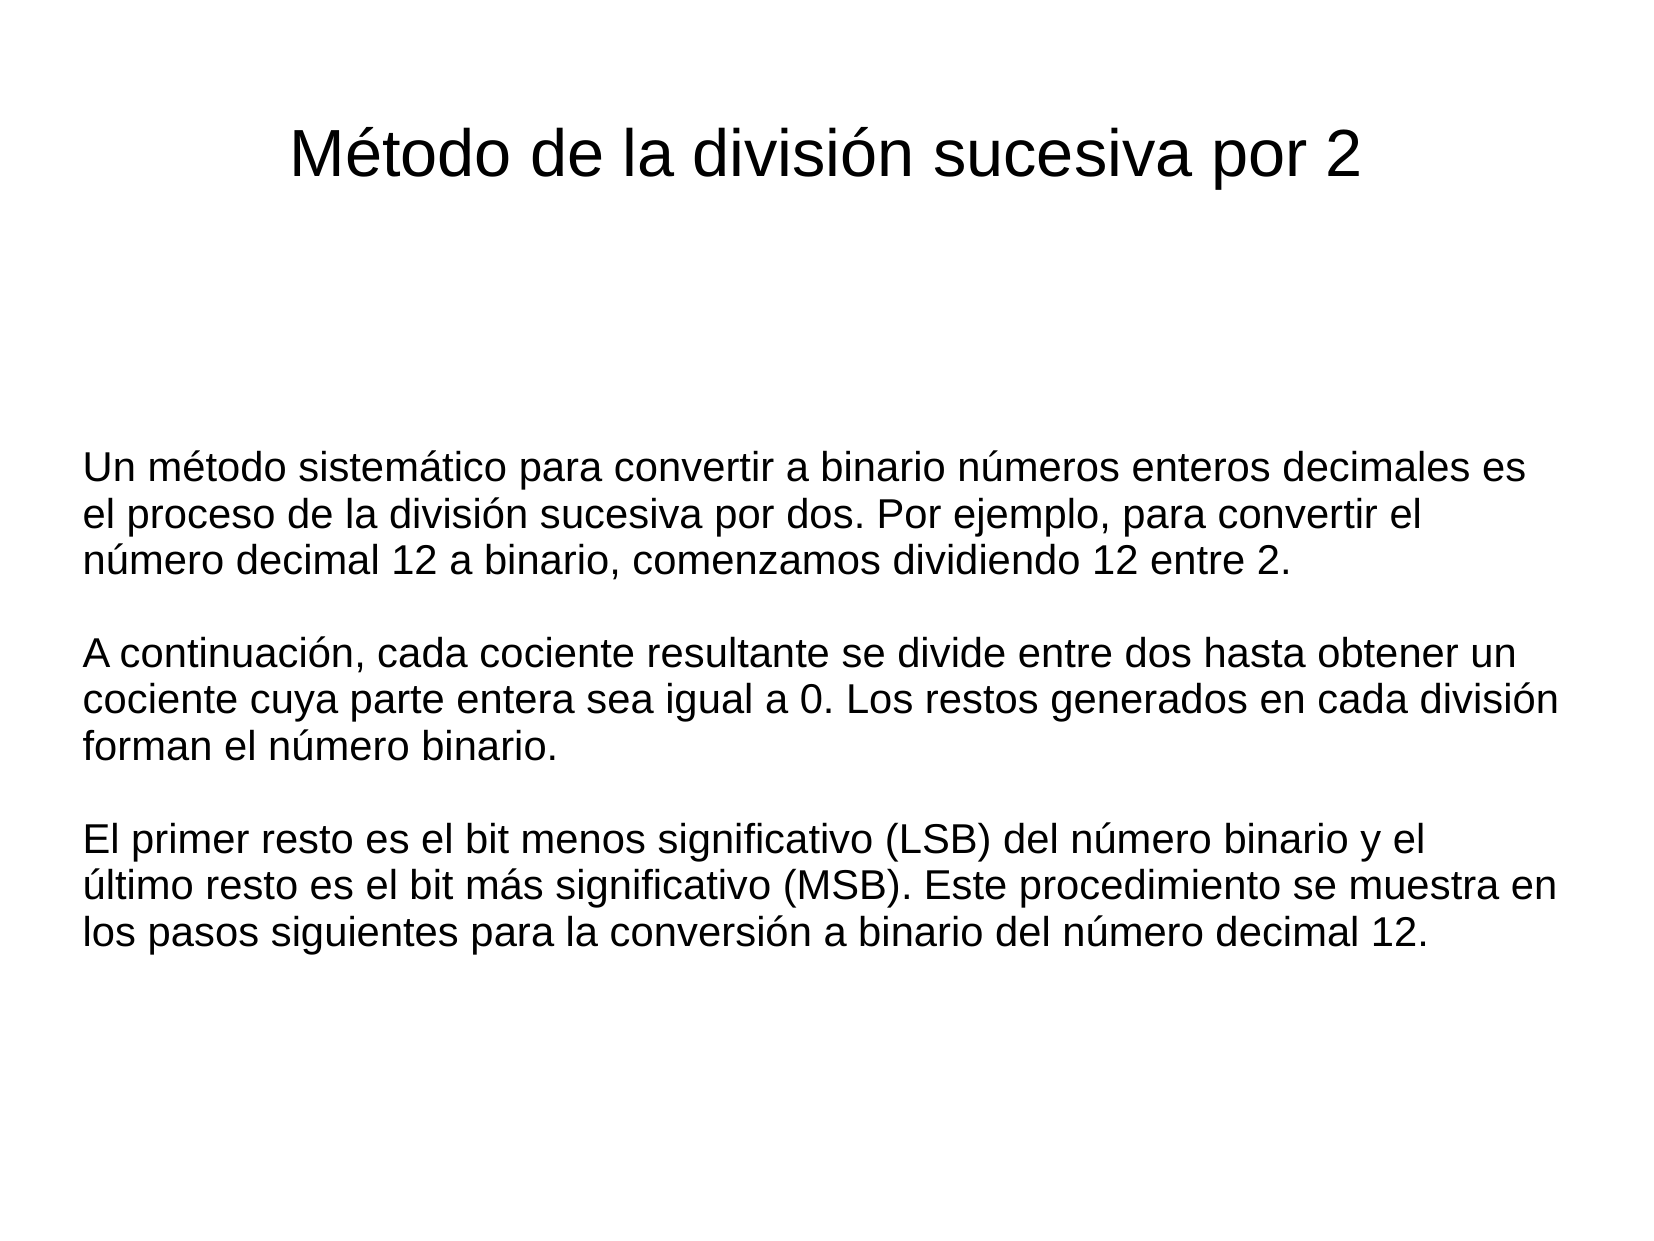

# Método de la división sucesiva por 2
Un método sistemático para convertir a binario números enteros decimales es el proceso de la división sucesiva por dos. Por ejemplo, para convertir el número decimal 12 a binario, comenzamos dividiendo 12 entre 2.
A continuación, cada cociente resultante se divide entre dos hasta obtener un cociente cuya parte entera sea igual a 0. Los restos generados en cada división forman el número binario.
El primer resto es el bit menos significativo (LSB) del número binario y el
último resto es el bit más significativo (MSB). Este procedimiento se muestra en
los pasos siguientes para la conversión a binario del número decimal 12.